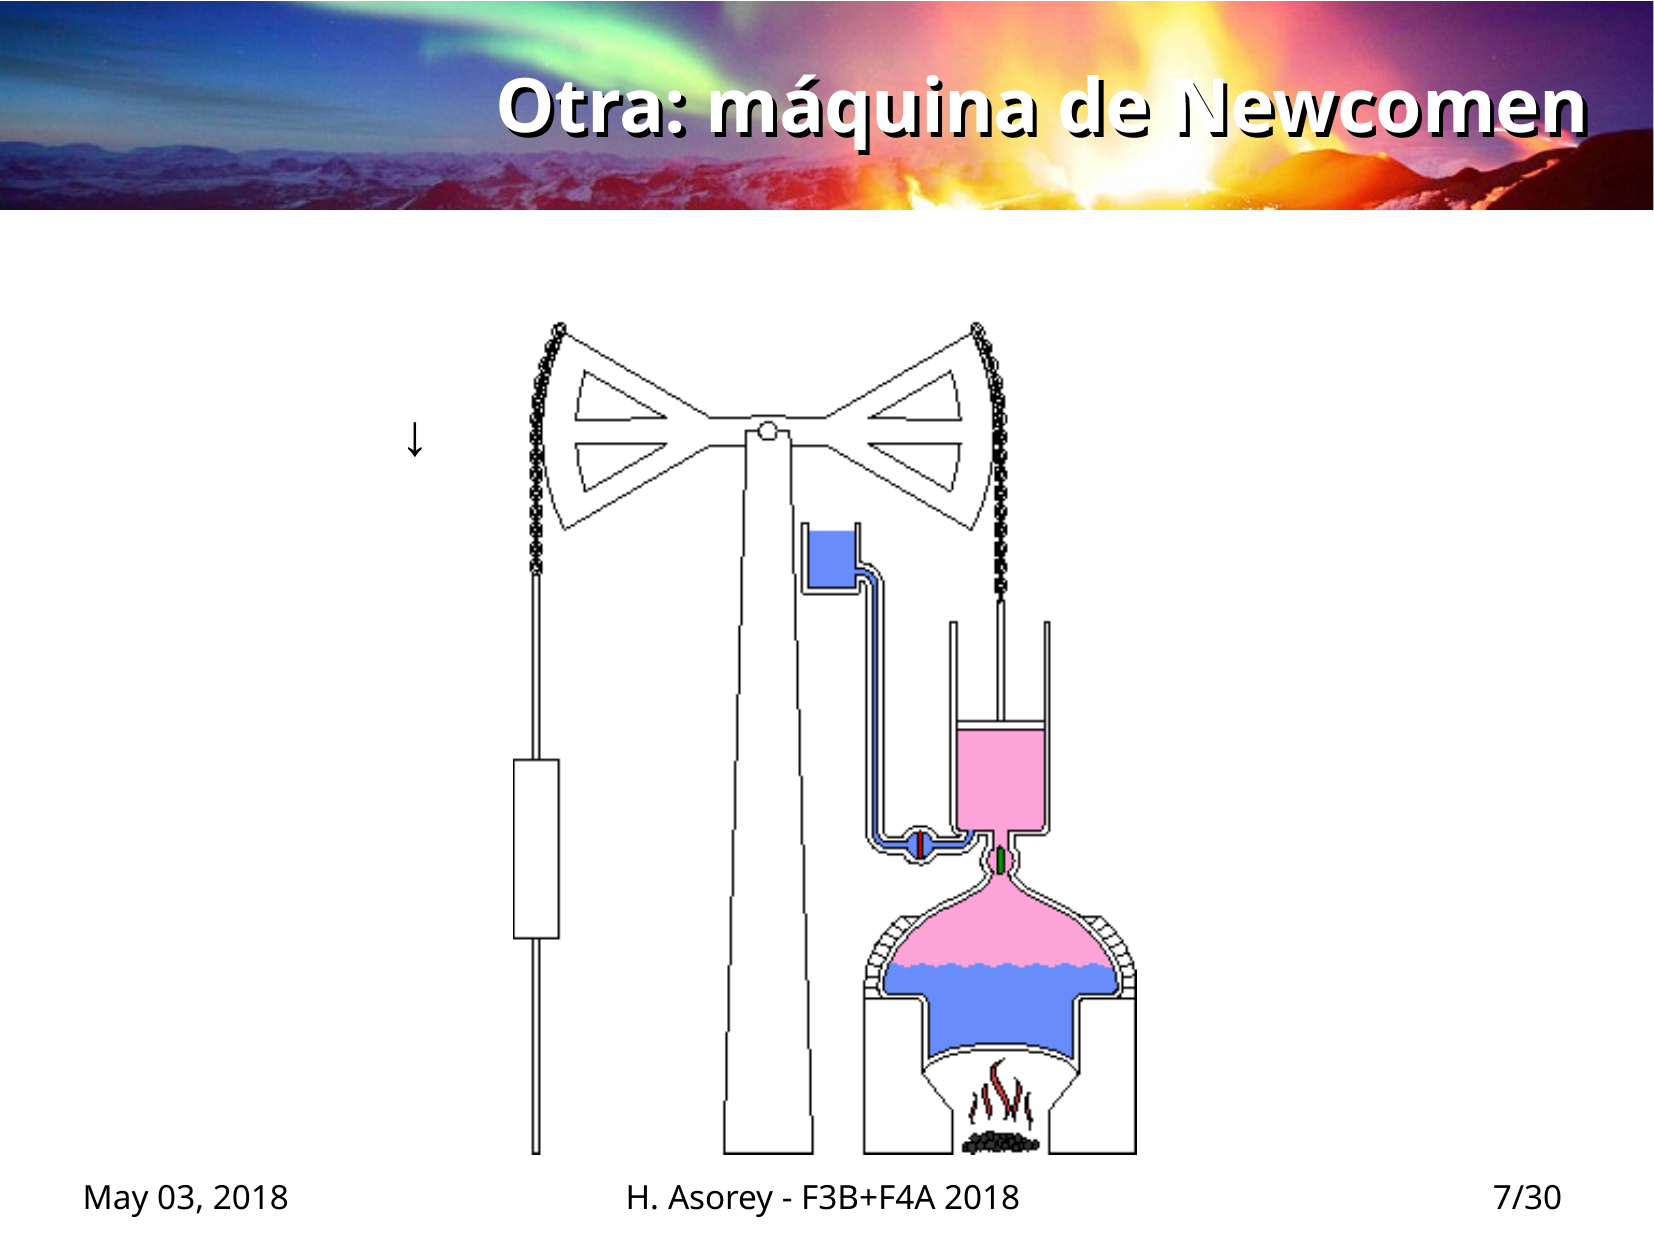

# Otra: máquina de Newcomen
↓
May 03, 2018
H. Asorey - F3B+F4A 2018
7